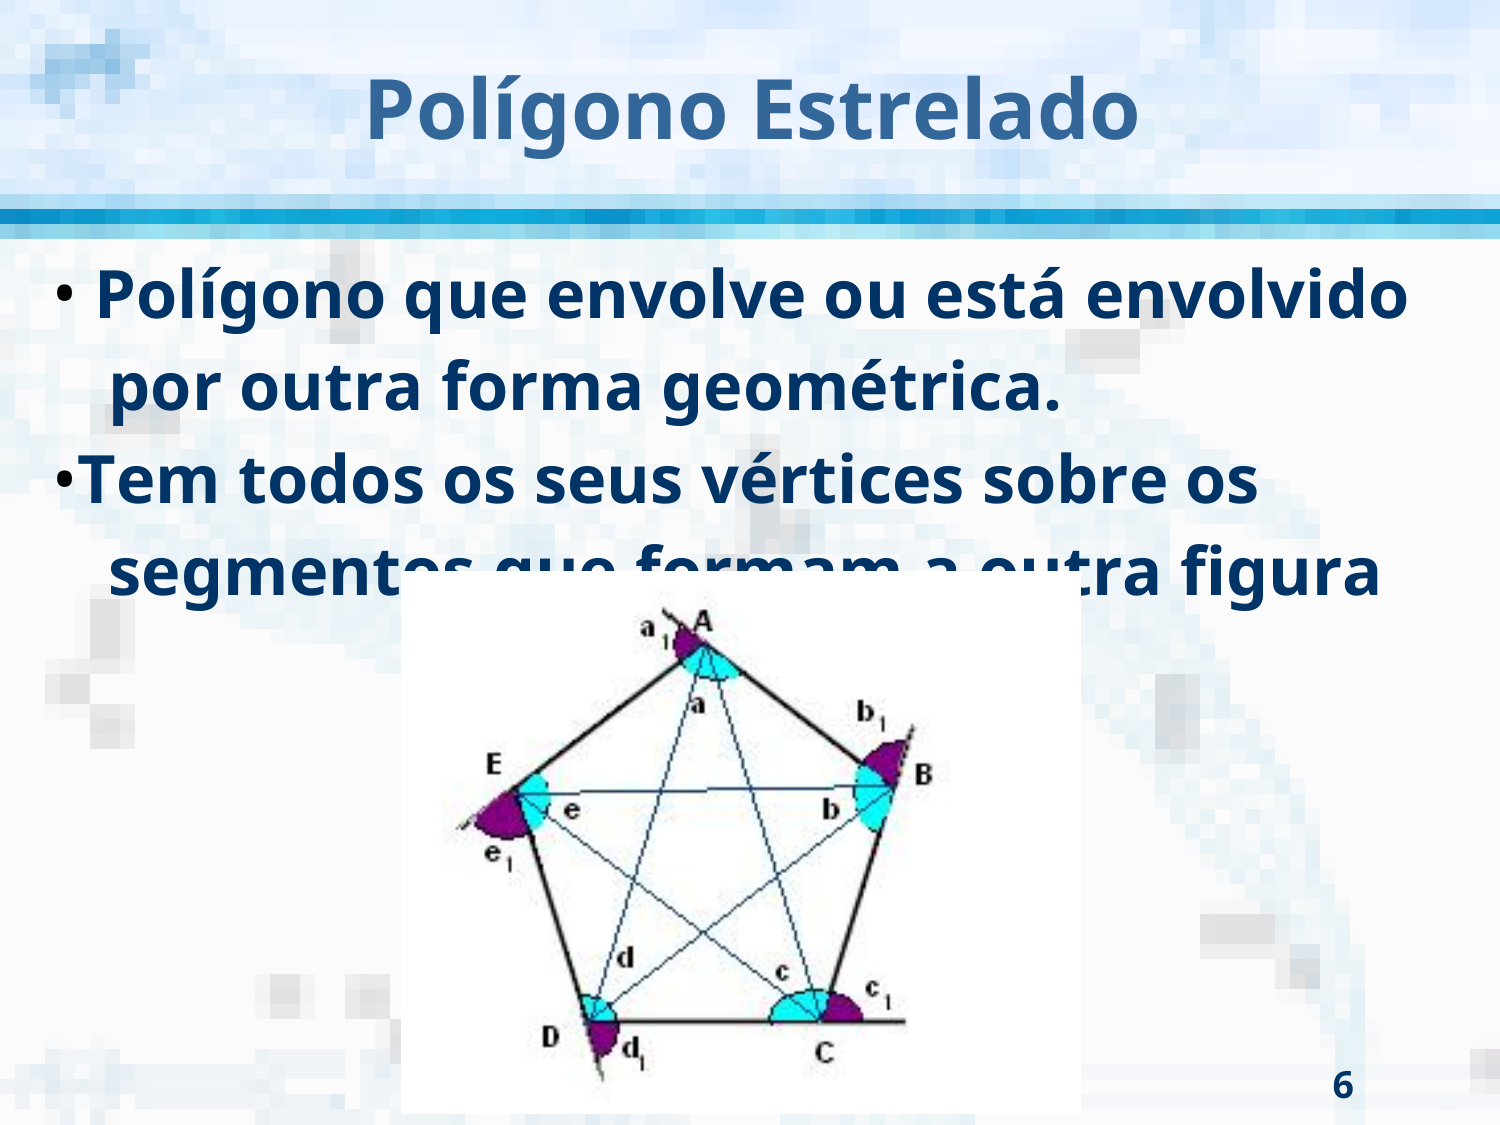

Polígono Estrelado
 Polígono que envolve ou está envolvido por outra forma geométrica.
Tem todos os seus vértices sobre os segmentos que formam a outra figura